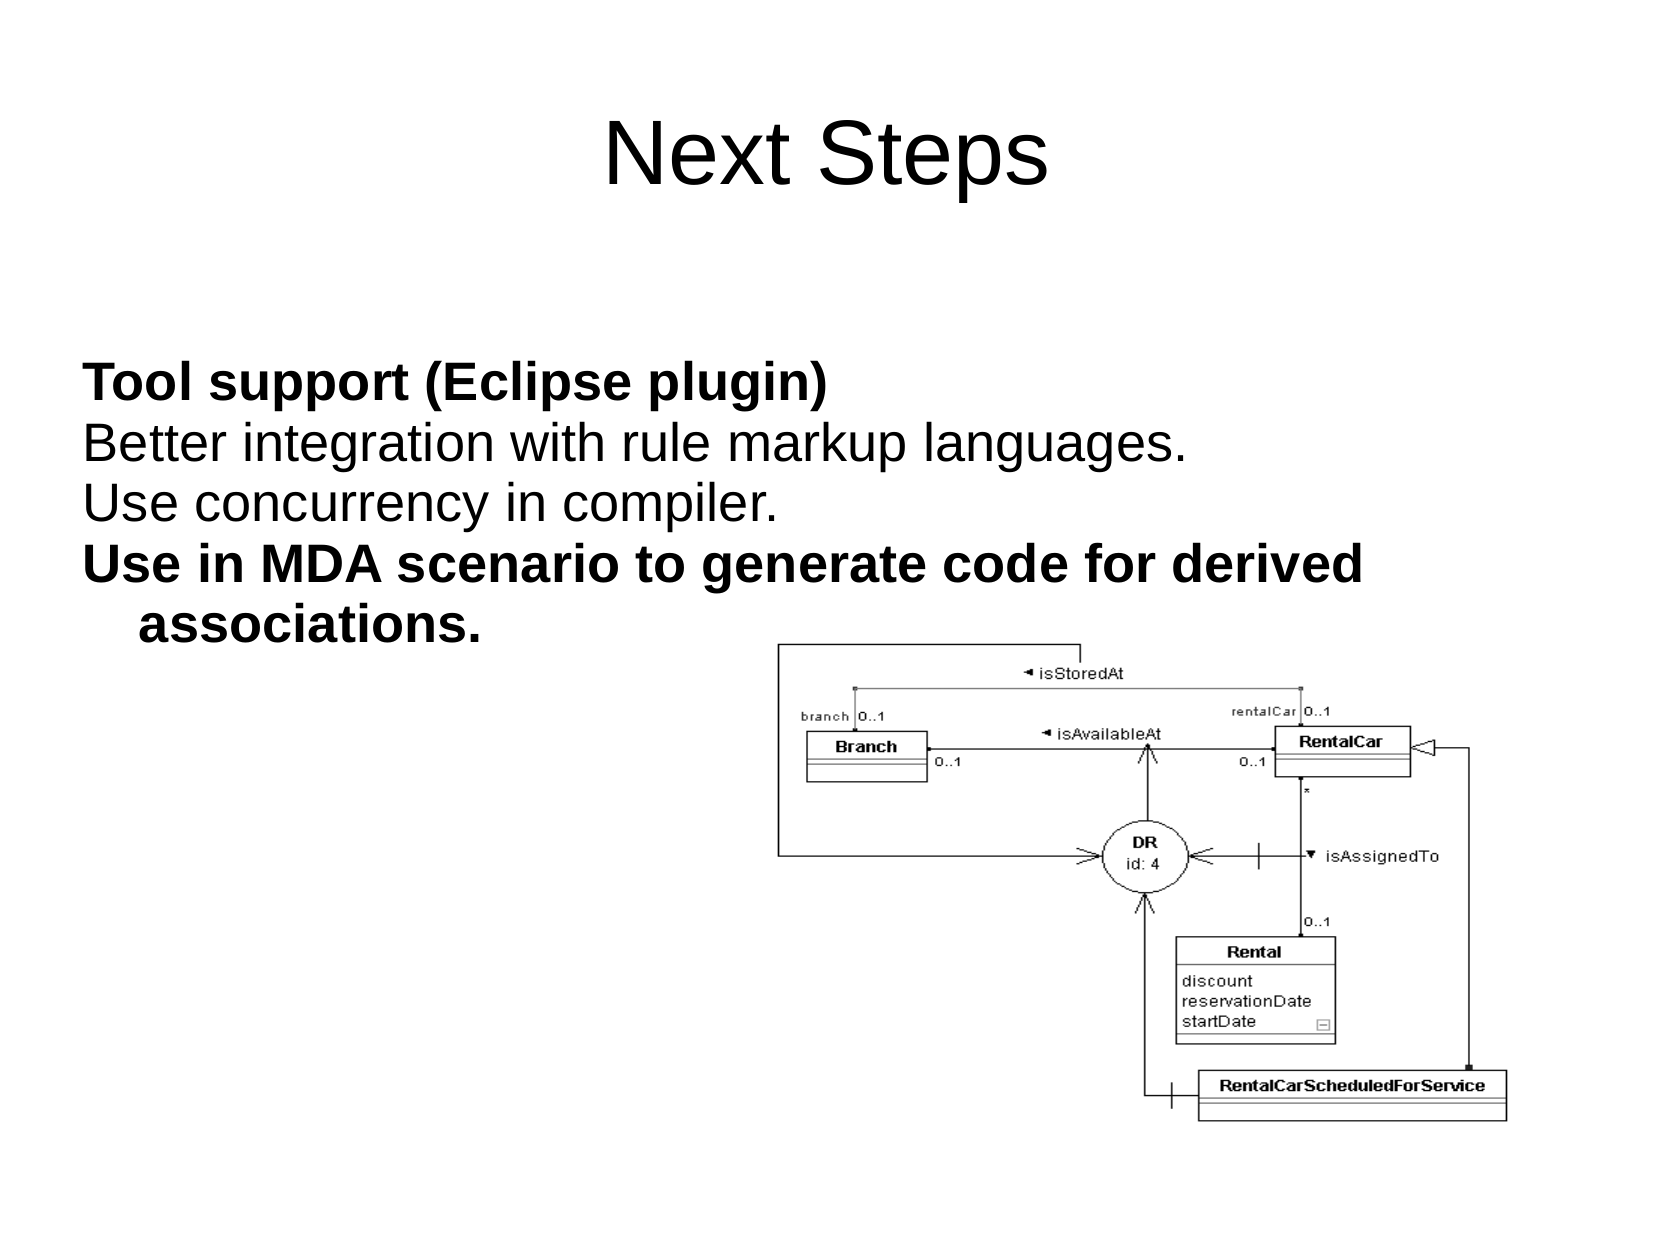

# Next Steps
Tool support (Eclipse plugin)
Better integration with rule markup languages.
Use concurrency in compiler.
Use in MDA scenario to generate code for derived associations.